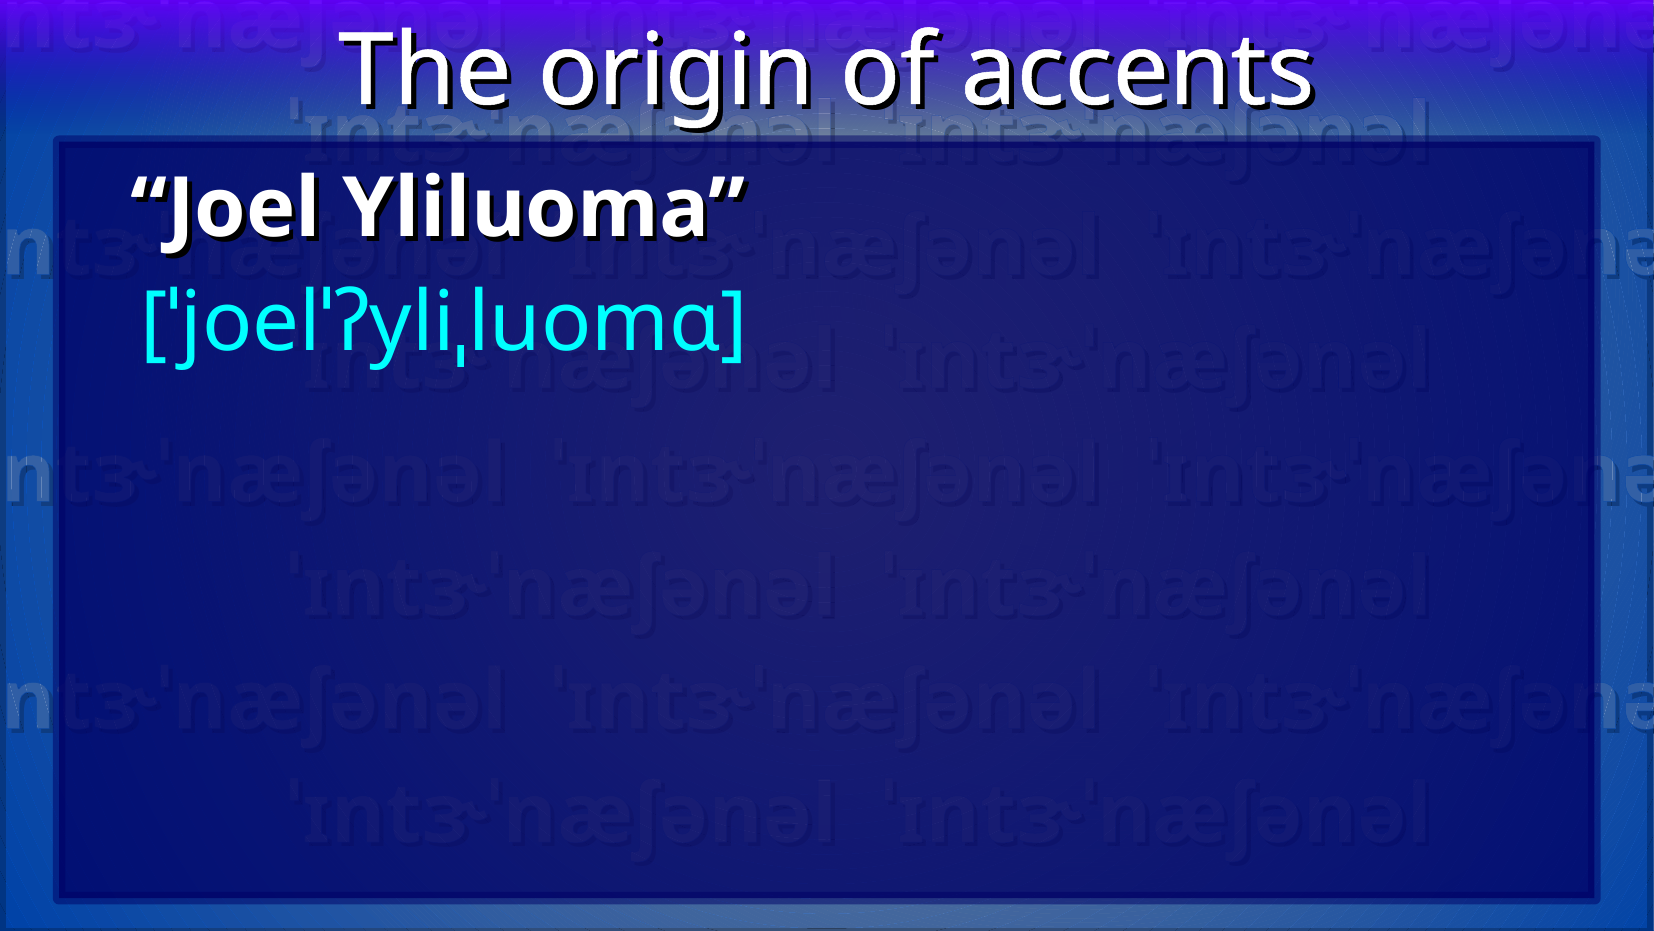

# The origin of accents
ˈɪntɝˈnæʃənəl ˈɪntɝˈnæʃənəl ˈɪntɝˈnæʃənəl
 ˈɪntɝˈnæʃənəl ˈɪntɝˈnæʃənəl
ˈɪntɝˈnæʃənəl ˈɪntɝˈnæʃənəl ˈɪntɝˈnæʃənəl
 ˈɪntɝˈnæʃənəl ˈɪntɝˈnæʃənəl
ˈɪntɝˈnæʃənəl ˈɪntɝˈnæʃənəl ˈɪntɝˈnæʃənəl
 ˈɪntɝˈnæʃənəl ˈɪntɝˈnæʃənəl
ˈɪntɝˈnæʃənəl ˈɪntɝˈnæʃənəl ˈɪntɝˈnæʃənəl
 ˈɪntɝˈnæʃənəl ˈɪntɝˈnæʃənəl
 “Joel Yliluoma”
	[ˈjoelˈʔyliˌluomɑ]